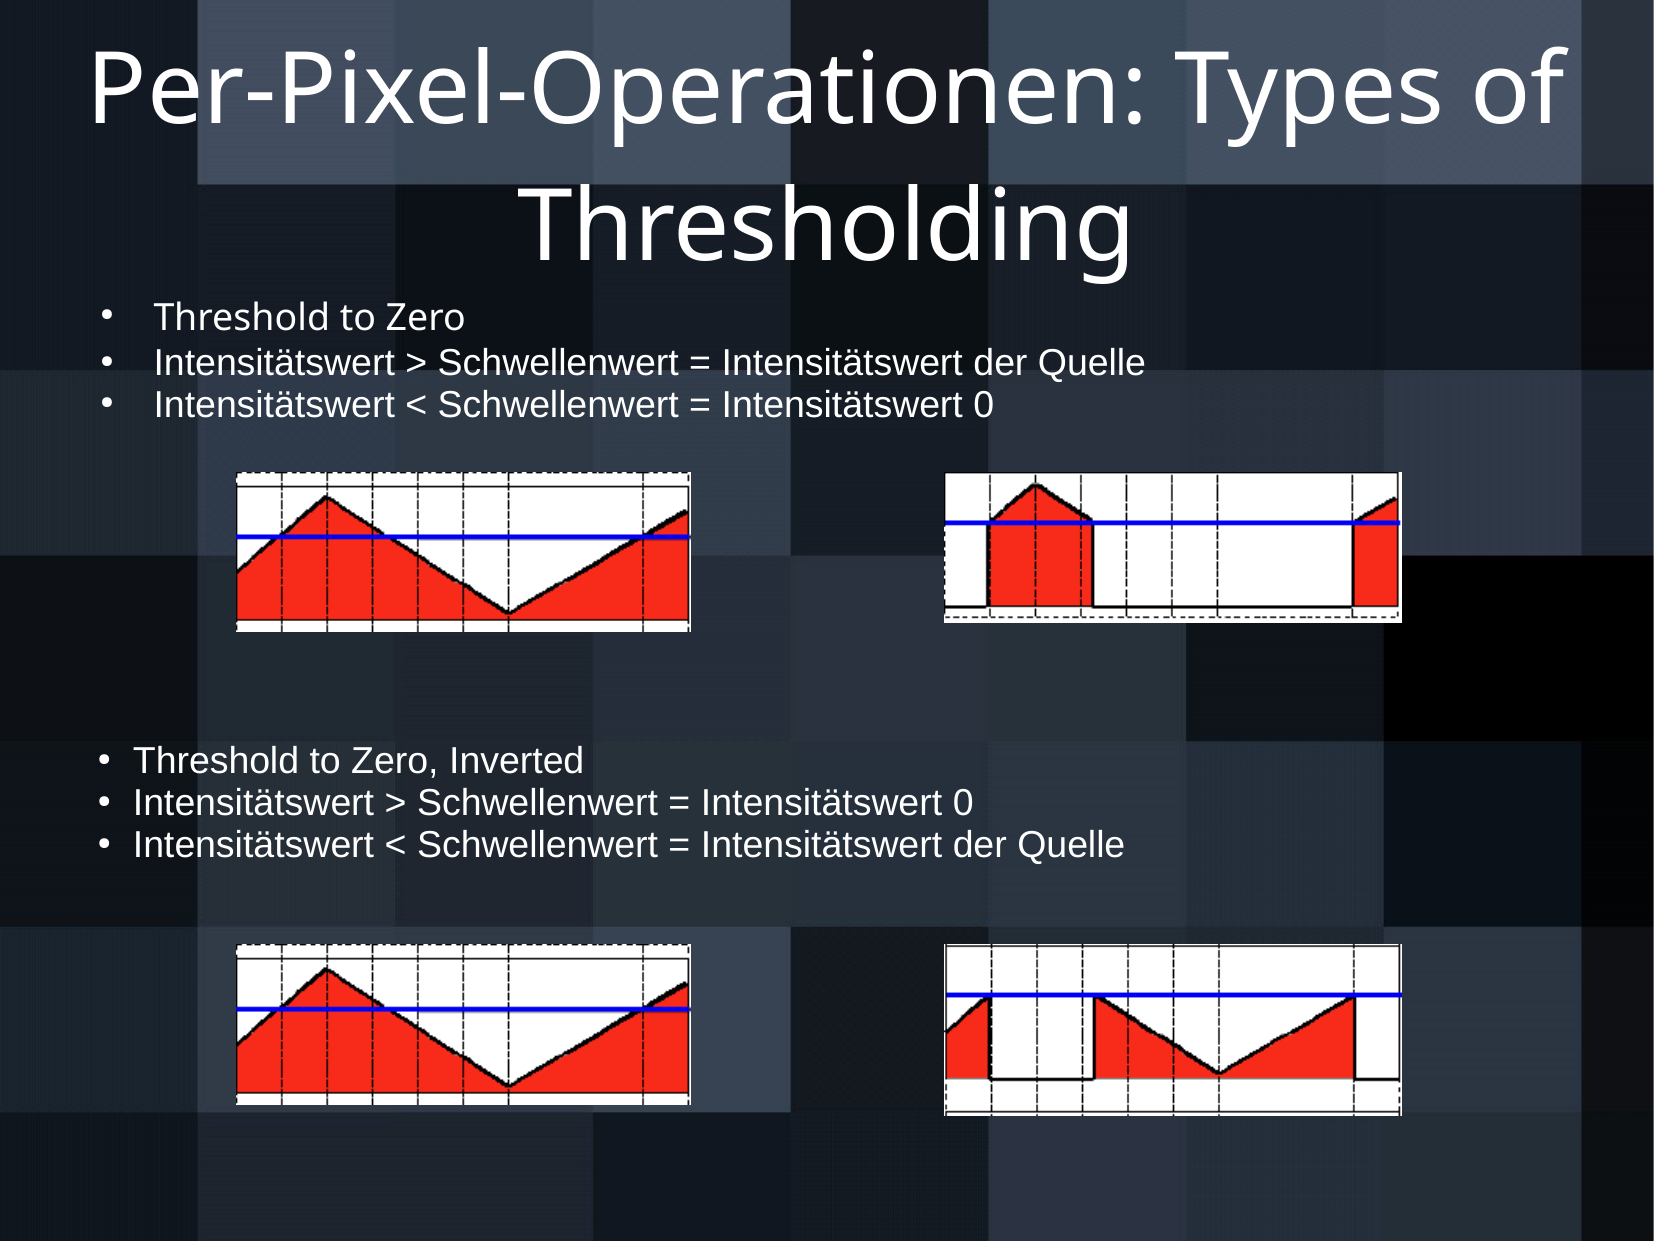

# Per-Pixel-Operationen: Types of Thresholding
Threshold to Zero
Intensitätswert > Schwellenwert = Intensitätswert der Quelle
Intensitätswert < Schwellenwert = Intensitätswert 0
Threshold to Zero, Inverted
Intensitätswert > Schwellenwert = Intensitätswert 0
Intensitätswert < Schwellenwert = Intensitätswert der Quelle